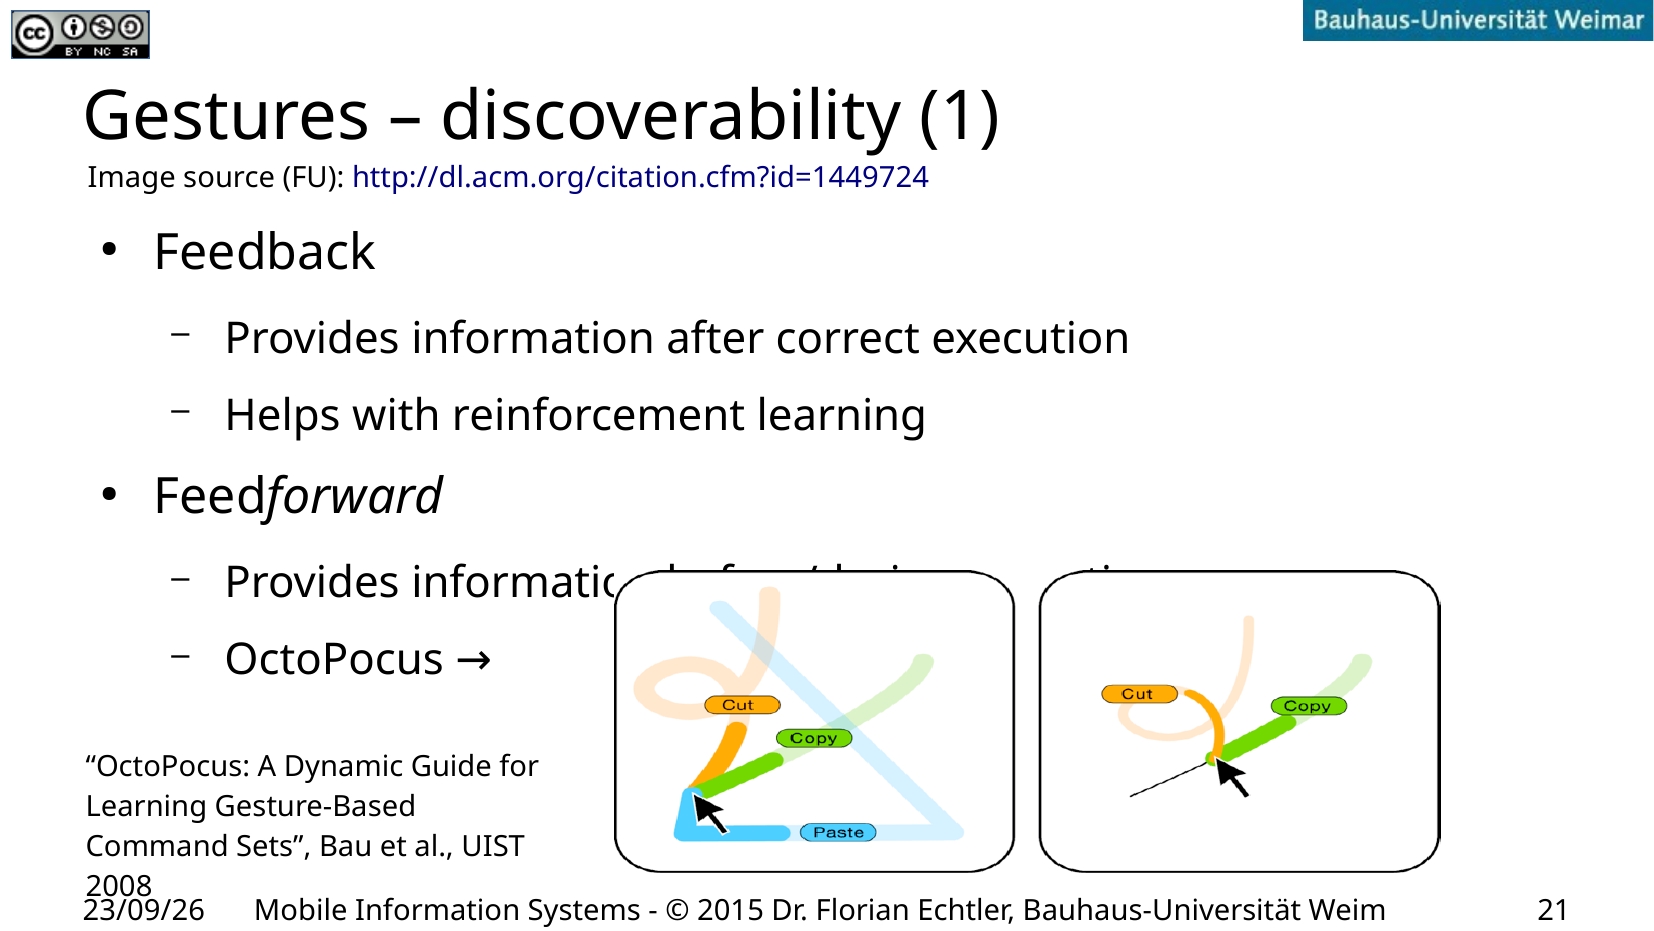

# Gestures – discoverability (1)
Image source (FU): http://dl.acm.org/citation.cfm?id=1449724
Feedback
Provides information after correct execution
Helps with reinforcement learning
Feedforward
Provides information before/during execution
OctoPocus →
“OctoPocus: A Dynamic Guide for Learning Gesture-Based Command Sets”, Bau et al., UIST 2008
Mobile Information Systems - © 2015 Dr. Florian Echtler, Bauhaus-Universität Weimar
21